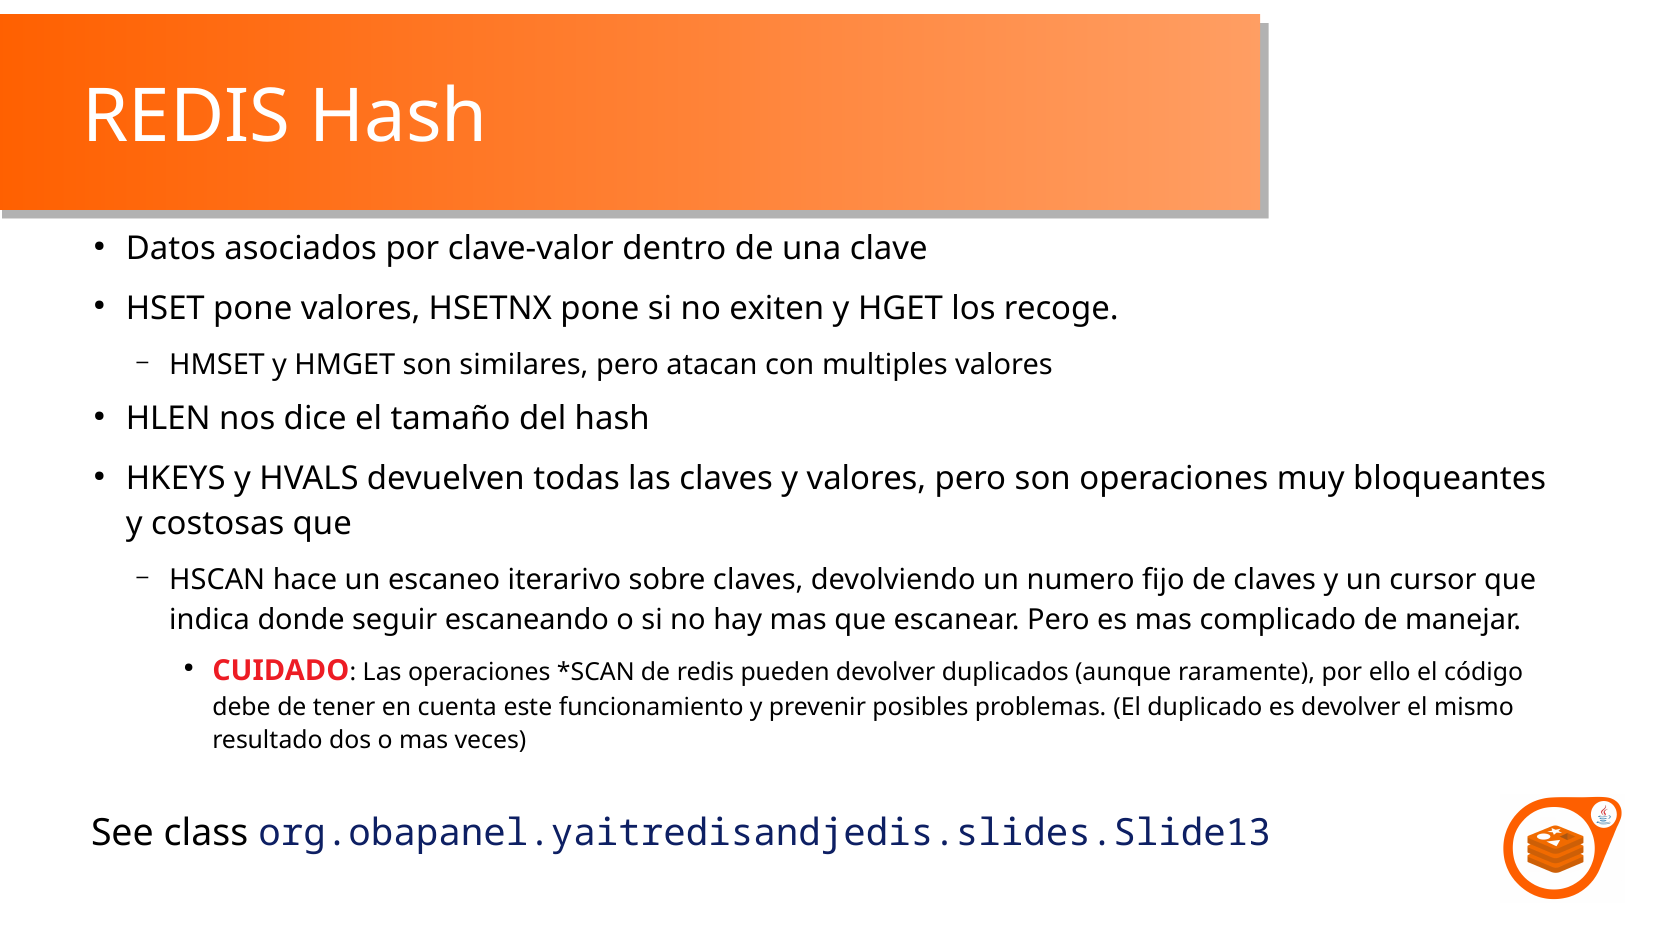

# REDIS Hash
Datos asociados por clave-valor dentro de una clave
HSET pone valores, HSETNX pone si no exiten y HGET los recoge.
HMSET y HMGET son similares, pero atacan con multiples valores
HLEN nos dice el tamaño del hash
HKEYS y HVALS devuelven todas las claves y valores, pero son operaciones muy bloqueantes y costosas que
HSCAN hace un escaneo iterarivo sobre claves, devolviendo un numero fijo de claves y un cursor que indica donde seguir escaneando o si no hay mas que escanear. Pero es mas complicado de manejar.
CUIDADO: Las operaciones *SCAN de redis pueden devolver duplicados (aunque raramente), por ello el código debe de tener en cuenta este funcionamiento y prevenir posibles problemas. (El duplicado es devolver el mismo resultado dos o mas veces)
See class org.obapanel.yaitredisandjedis.slides.Slide13